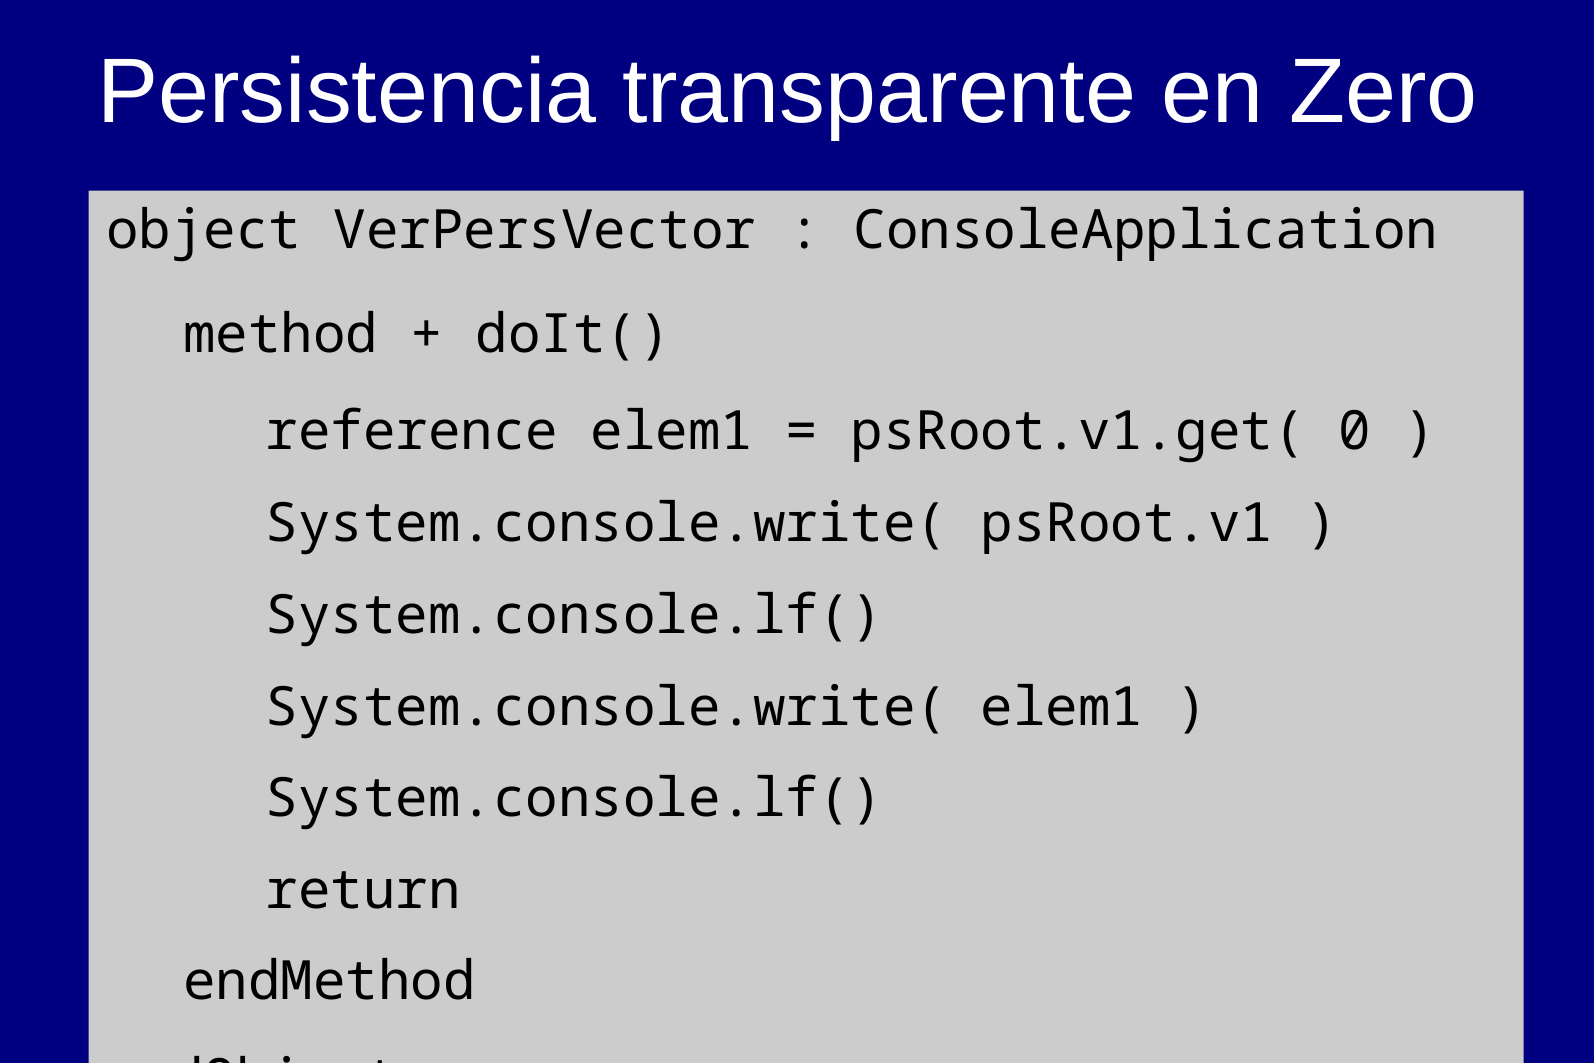

# Persistencia transparente en Zero
object VerPersVector : ConsoleApplication
method + doIt()
reference elem1 = psRoot.v1.get( 0 )
System.console.write( psRoot.v1 )
System.console.lf()
System.console.write( elem1 )
System.console.lf()
return
endMethod
endObject